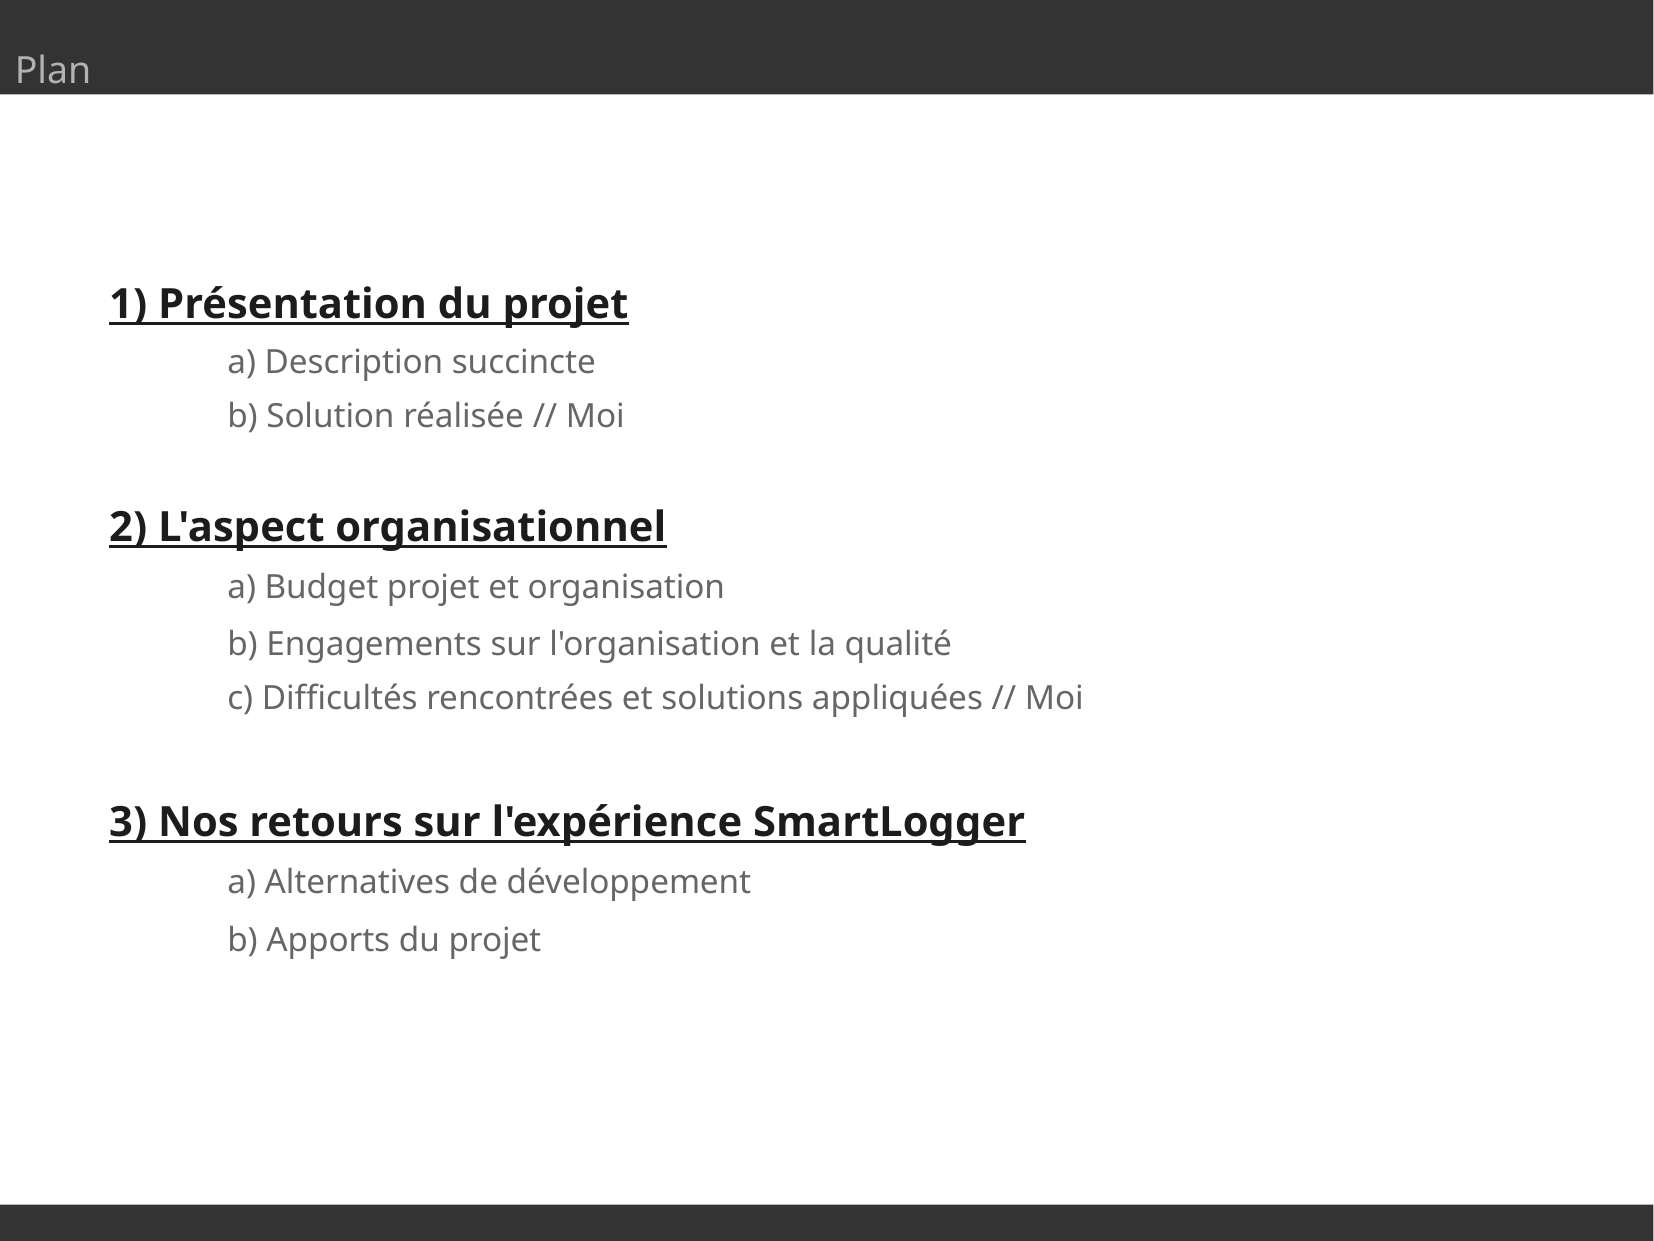

Plan
1) Présentation du projet
a) Description succincte
b) Solution réalisée // Moi
2) L'aspect organisationnel
a) Budget projet et organisation
b) Engagements sur l'organisation et la qualité
c) Difficultés rencontrées et solutions appliquées // Moi
3) Nos retours sur l'expérience SmartLogger
a) Alternatives de développement
b) Apports du projet